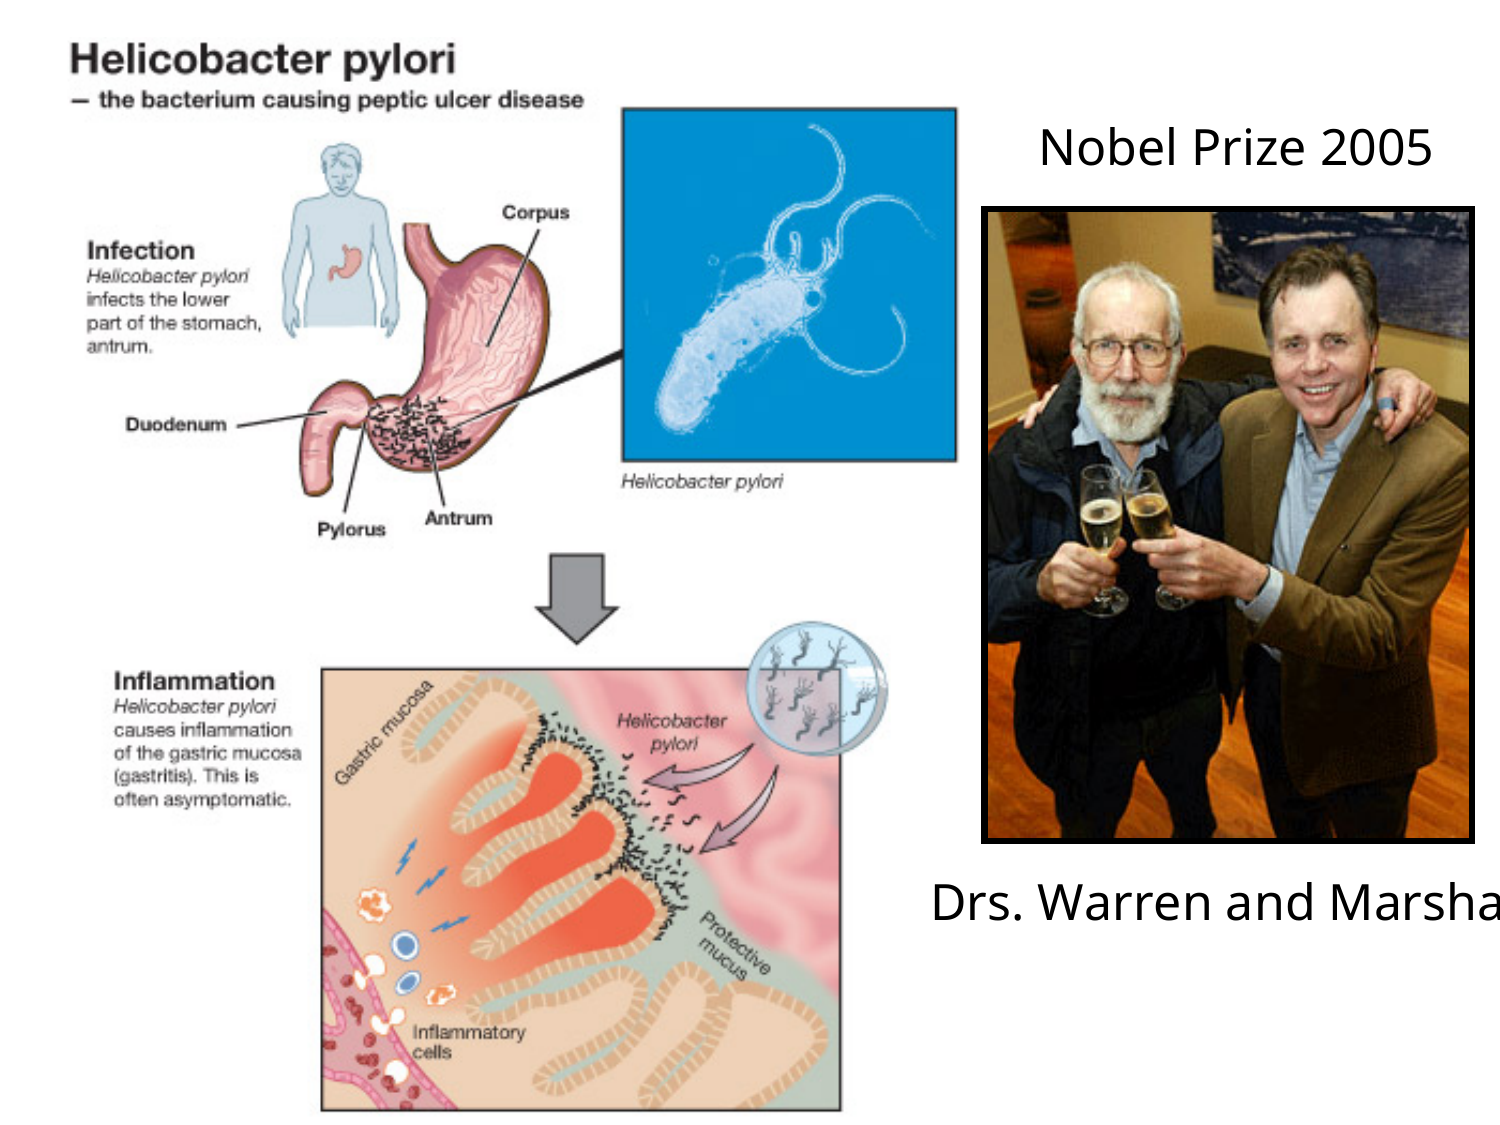

Nobel Prize 2005
Drs. Warren and Marshall